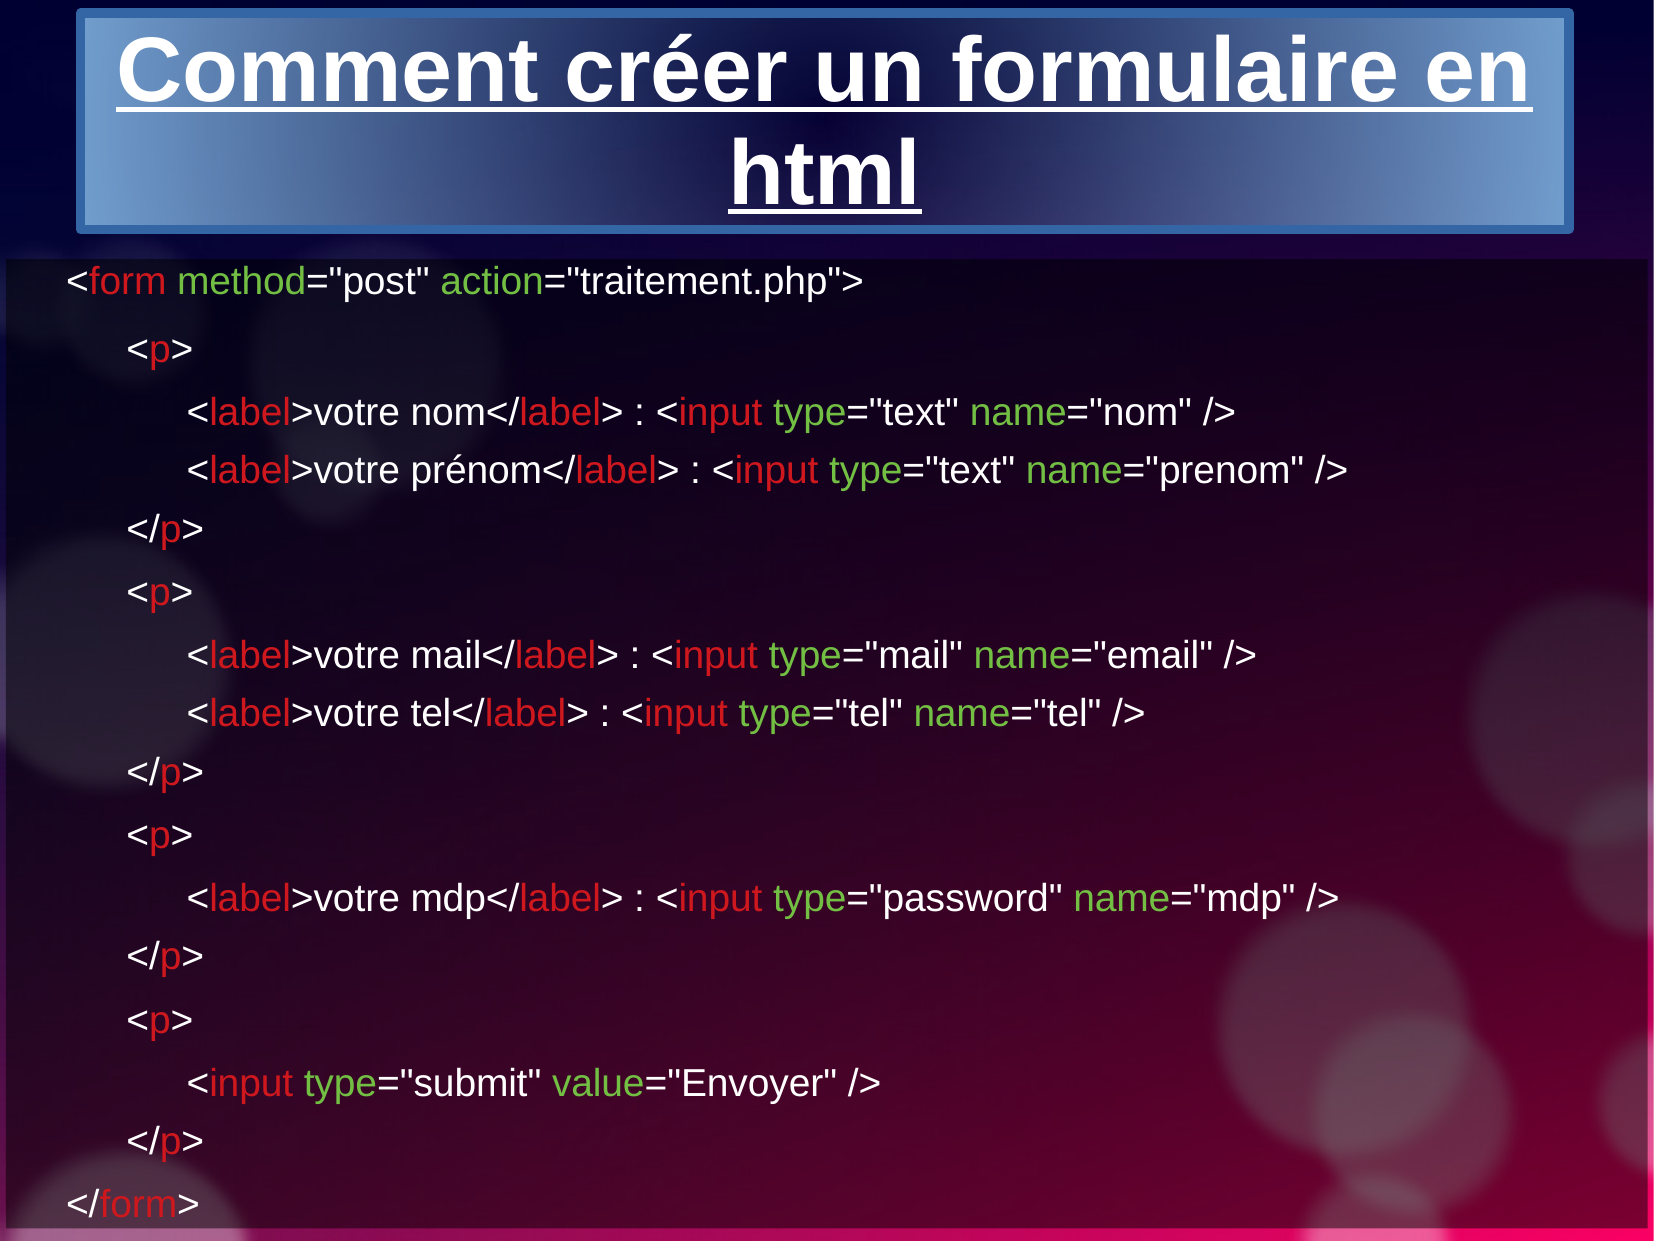

# Comment créer un formulaire en html
<form method="post" action="traitement.php">
<p>
<label>votre nom</label> : <input type="text" name="nom" />
<label>votre prénom</label> : <input type="text" name="prenom" />
</p>
<p>
<label>votre mail</label> : <input type="mail" name="email" />
<label>votre tel</label> : <input type="tel" name="tel" />
</p>
<p>
<label>votre mdp</label> : <input type="password" name="mdp" />
</p>
<p>
<input type="submit" value="Envoyer" />
</p>
</form>